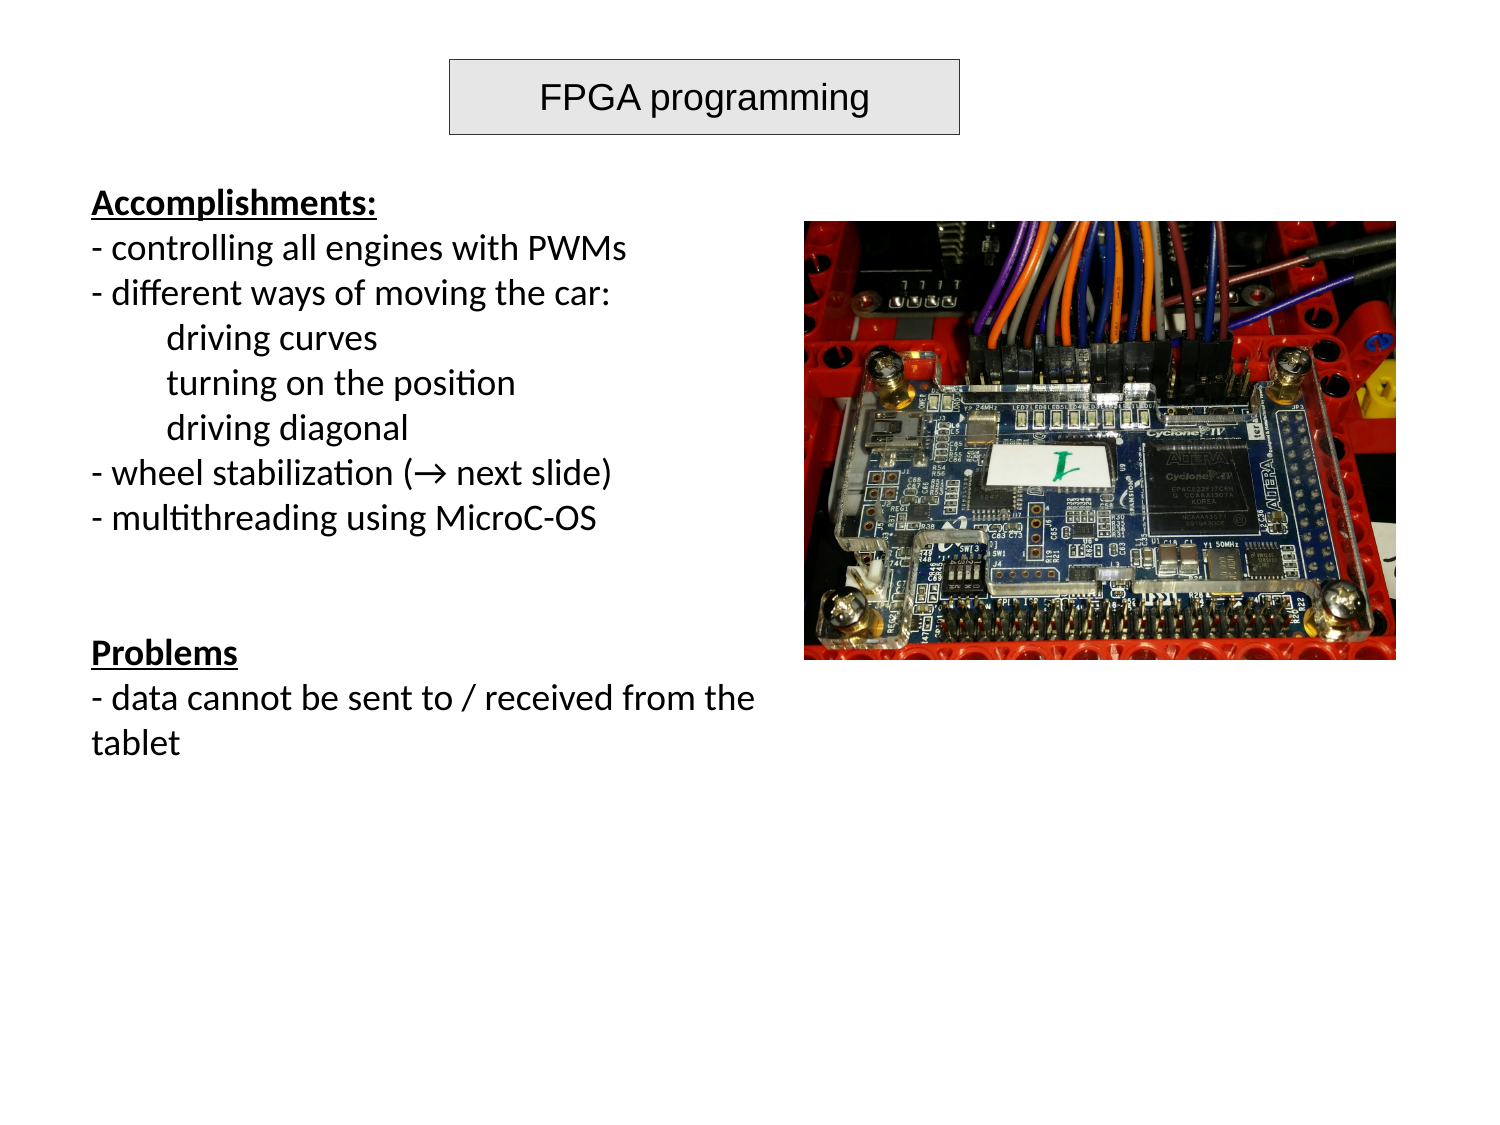

FPGA programming
Accomplishments:
- controlling all engines with PWMs
- different ways of moving the car:
	driving curves
	turning on the position
	driving diagonal
- wheel stabilization (→ next slide)
- multithreading using MicroC-OS
Problems
- data cannot be sent to / received from the tablet